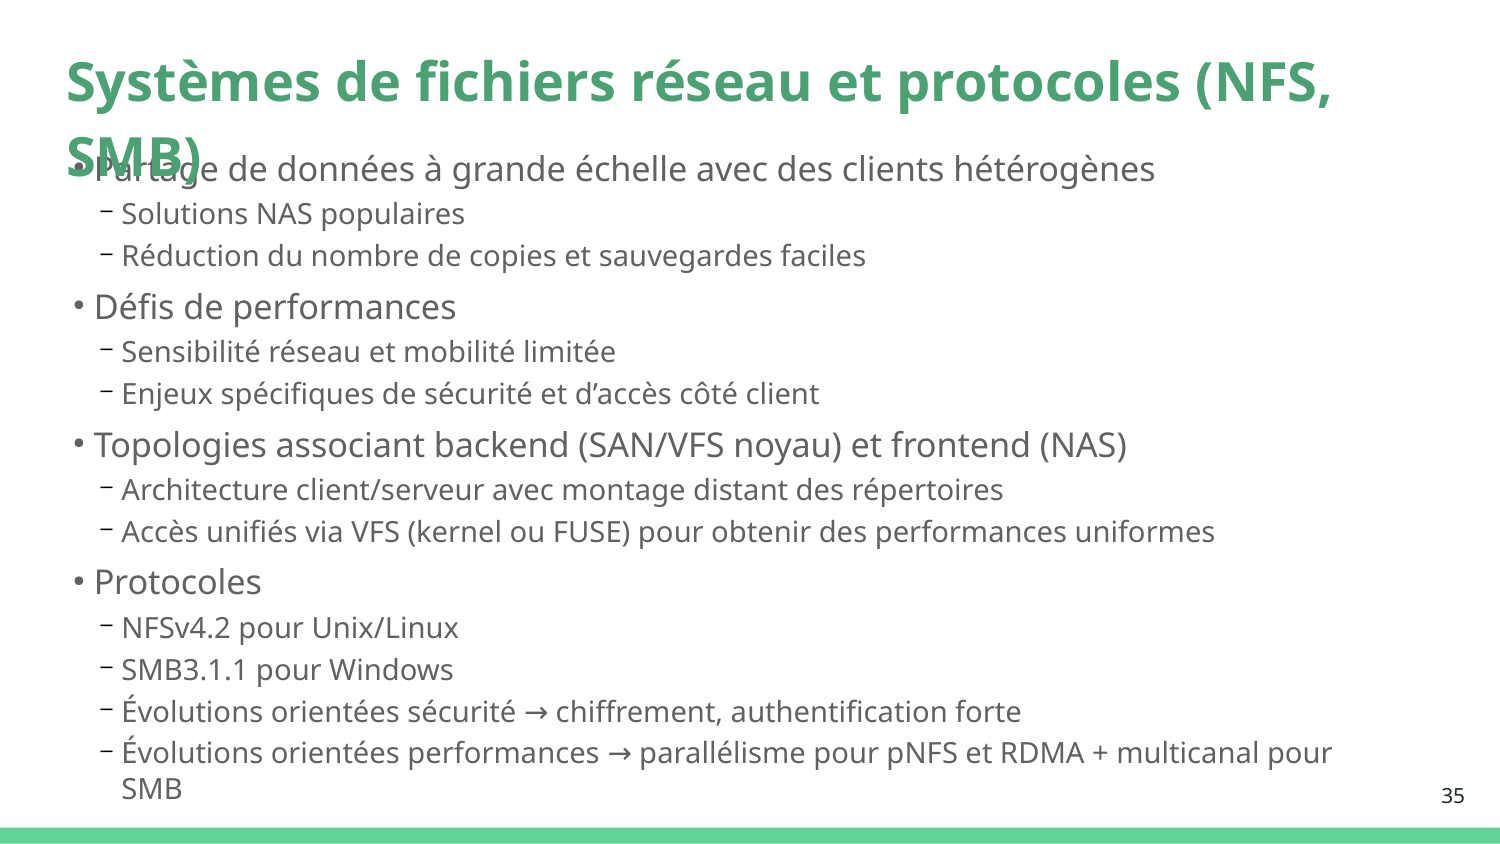

Systèmes de fichiers réseau et protocoles (NFS, SMB)
# Partage de données à grande échelle avec des clients hétérogènes
Solutions NAS populaires
Réduction du nombre de copies et sauvegardes faciles
Défis de performances
Sensibilité réseau et mobilité limitée
Enjeux spécifiques de sécurité et d’accès côté client
Topologies associant backend (SAN/VFS noyau) et frontend (NAS)
Architecture client/serveur avec montage distant des répertoires
Accès unifiés via VFS (kernel ou FUSE) pour obtenir des performances uniformes
Protocoles
NFSv4.2 pour Unix/Linux
SMB3.1.1 pour Windows
Évolutions orientées sécurité → chiffrement, authentification forte
Évolutions orientées performances → parallélisme pour pNFS et RDMA + multicanal pour SMB